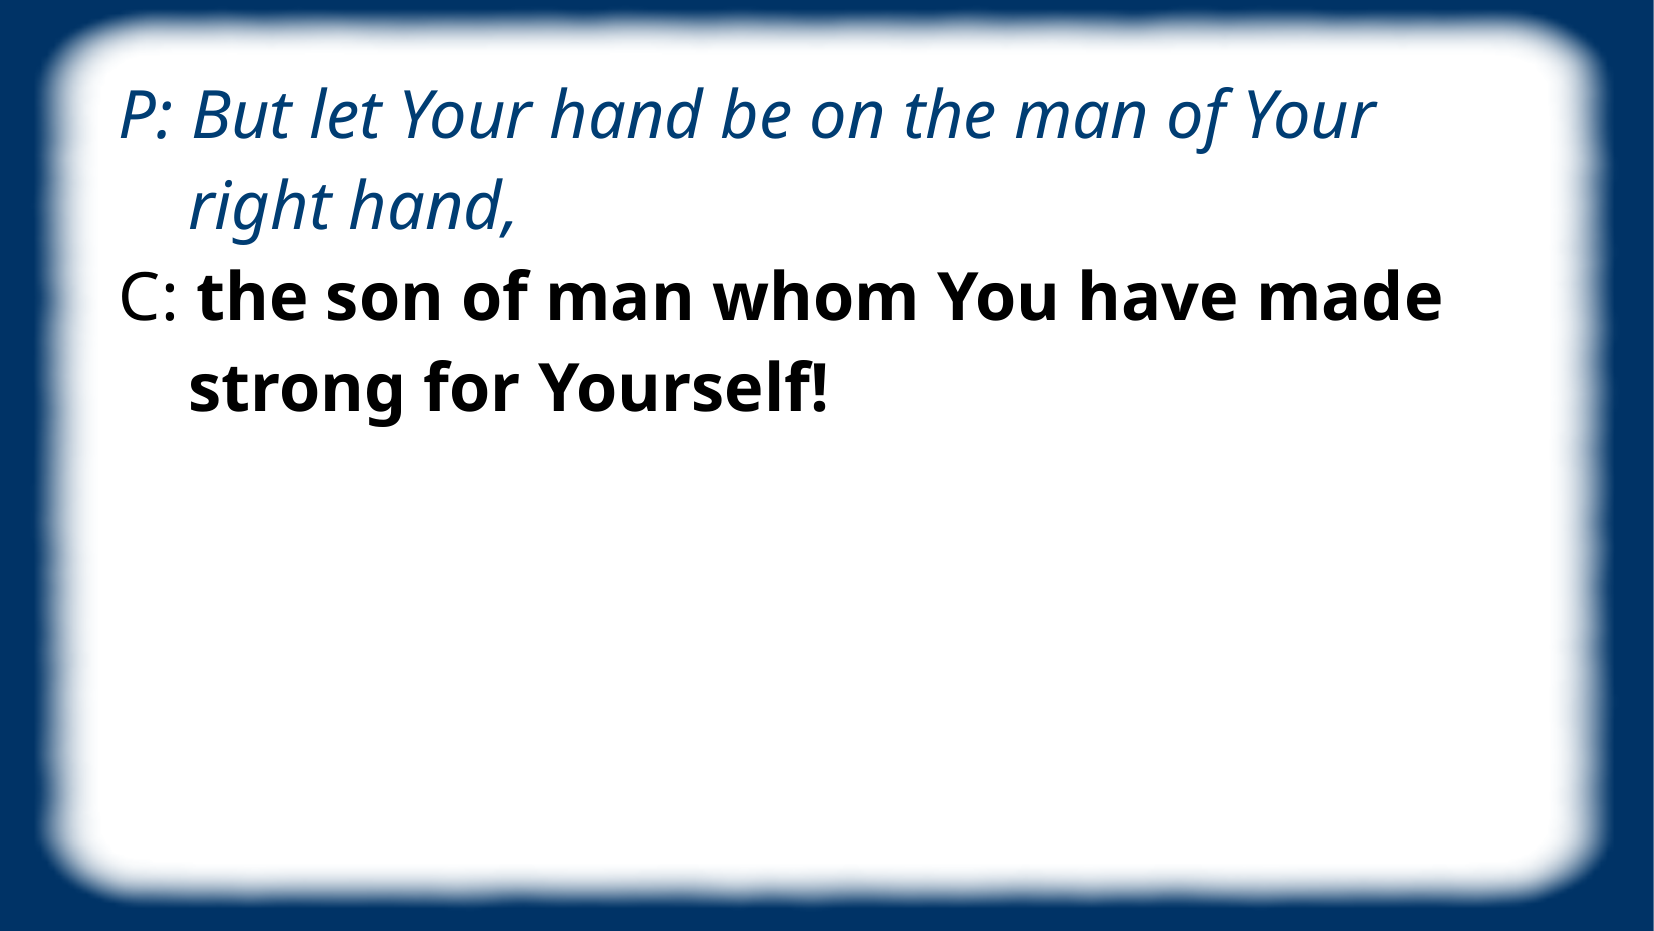

P: But let Your hand be on the man of Your
 right hand,
C: the son of man whom You have made
 strong for Yourself!